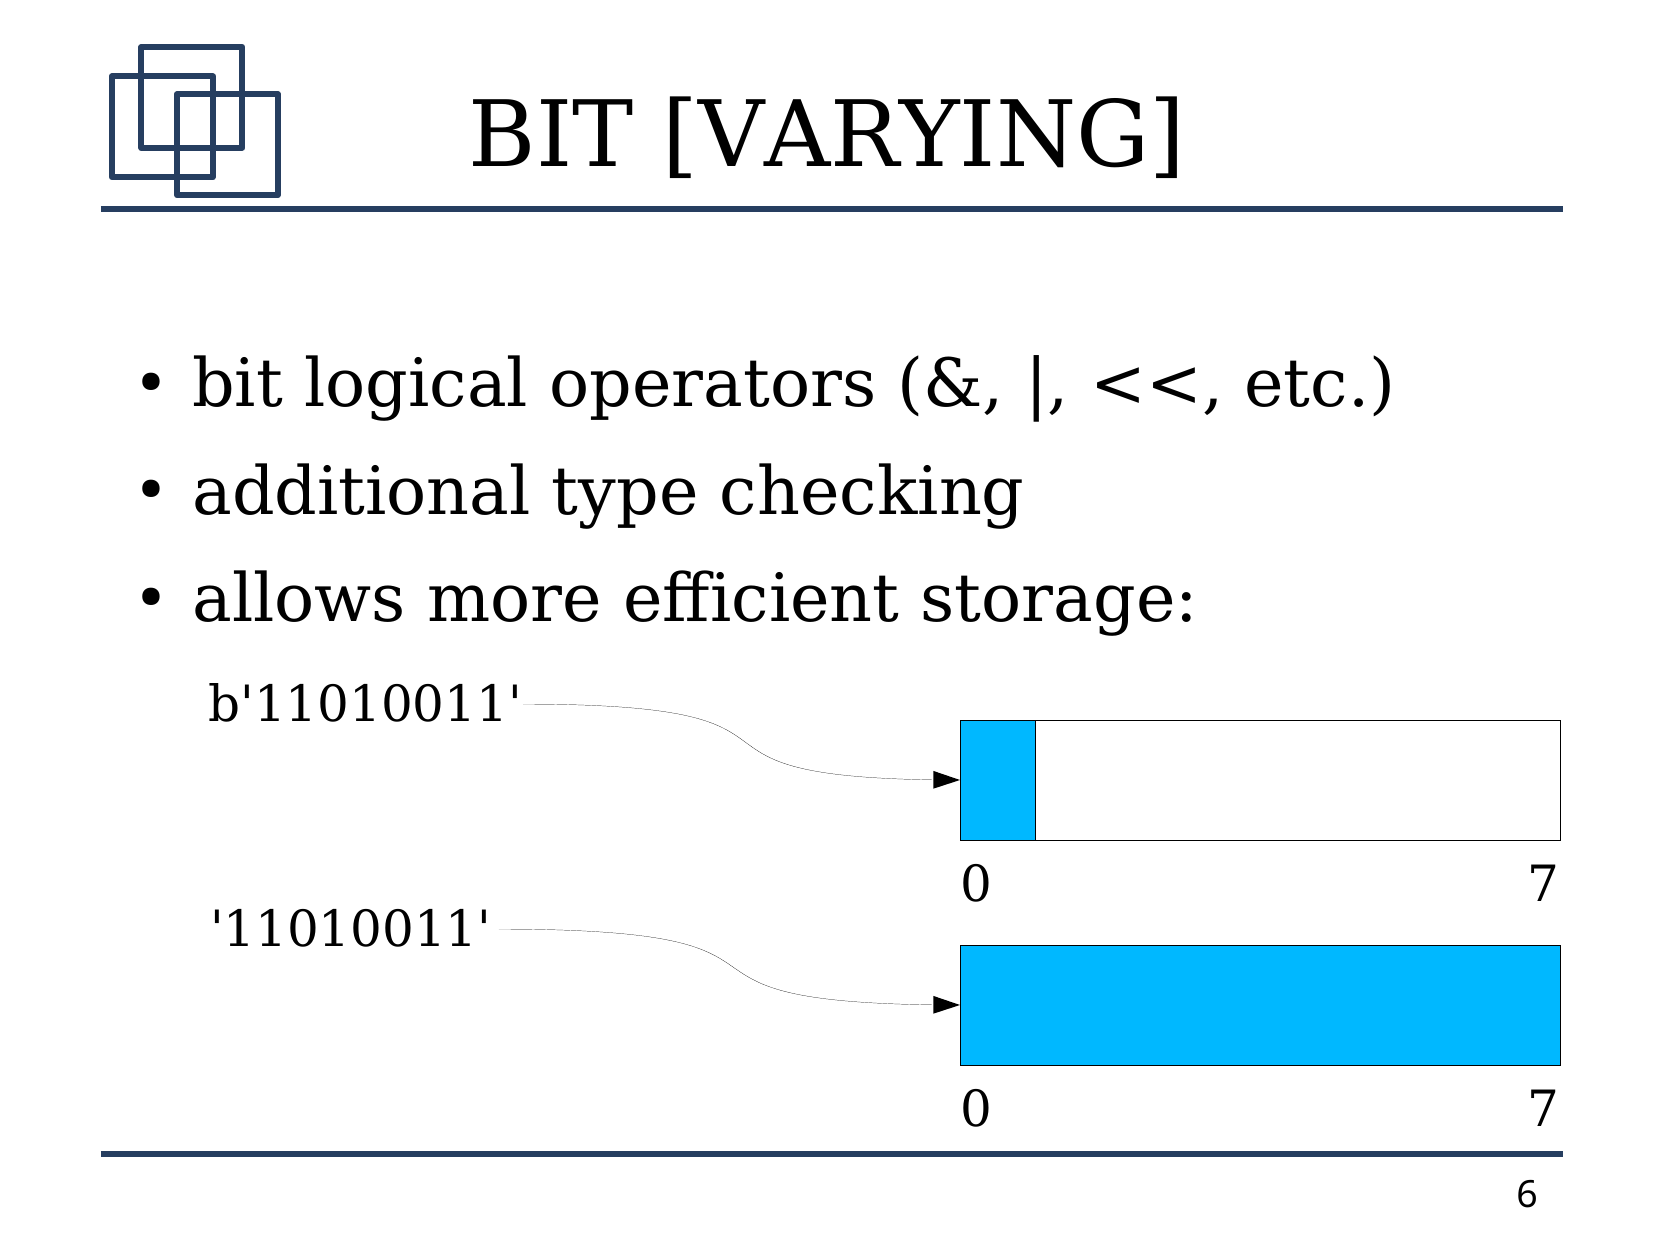

# BIT [VARYING]
bit logical operators (&, |, <<, etc.)
additional type checking
allows more efficient storage:
b'11010011'
0
7
'11010011'
0
7